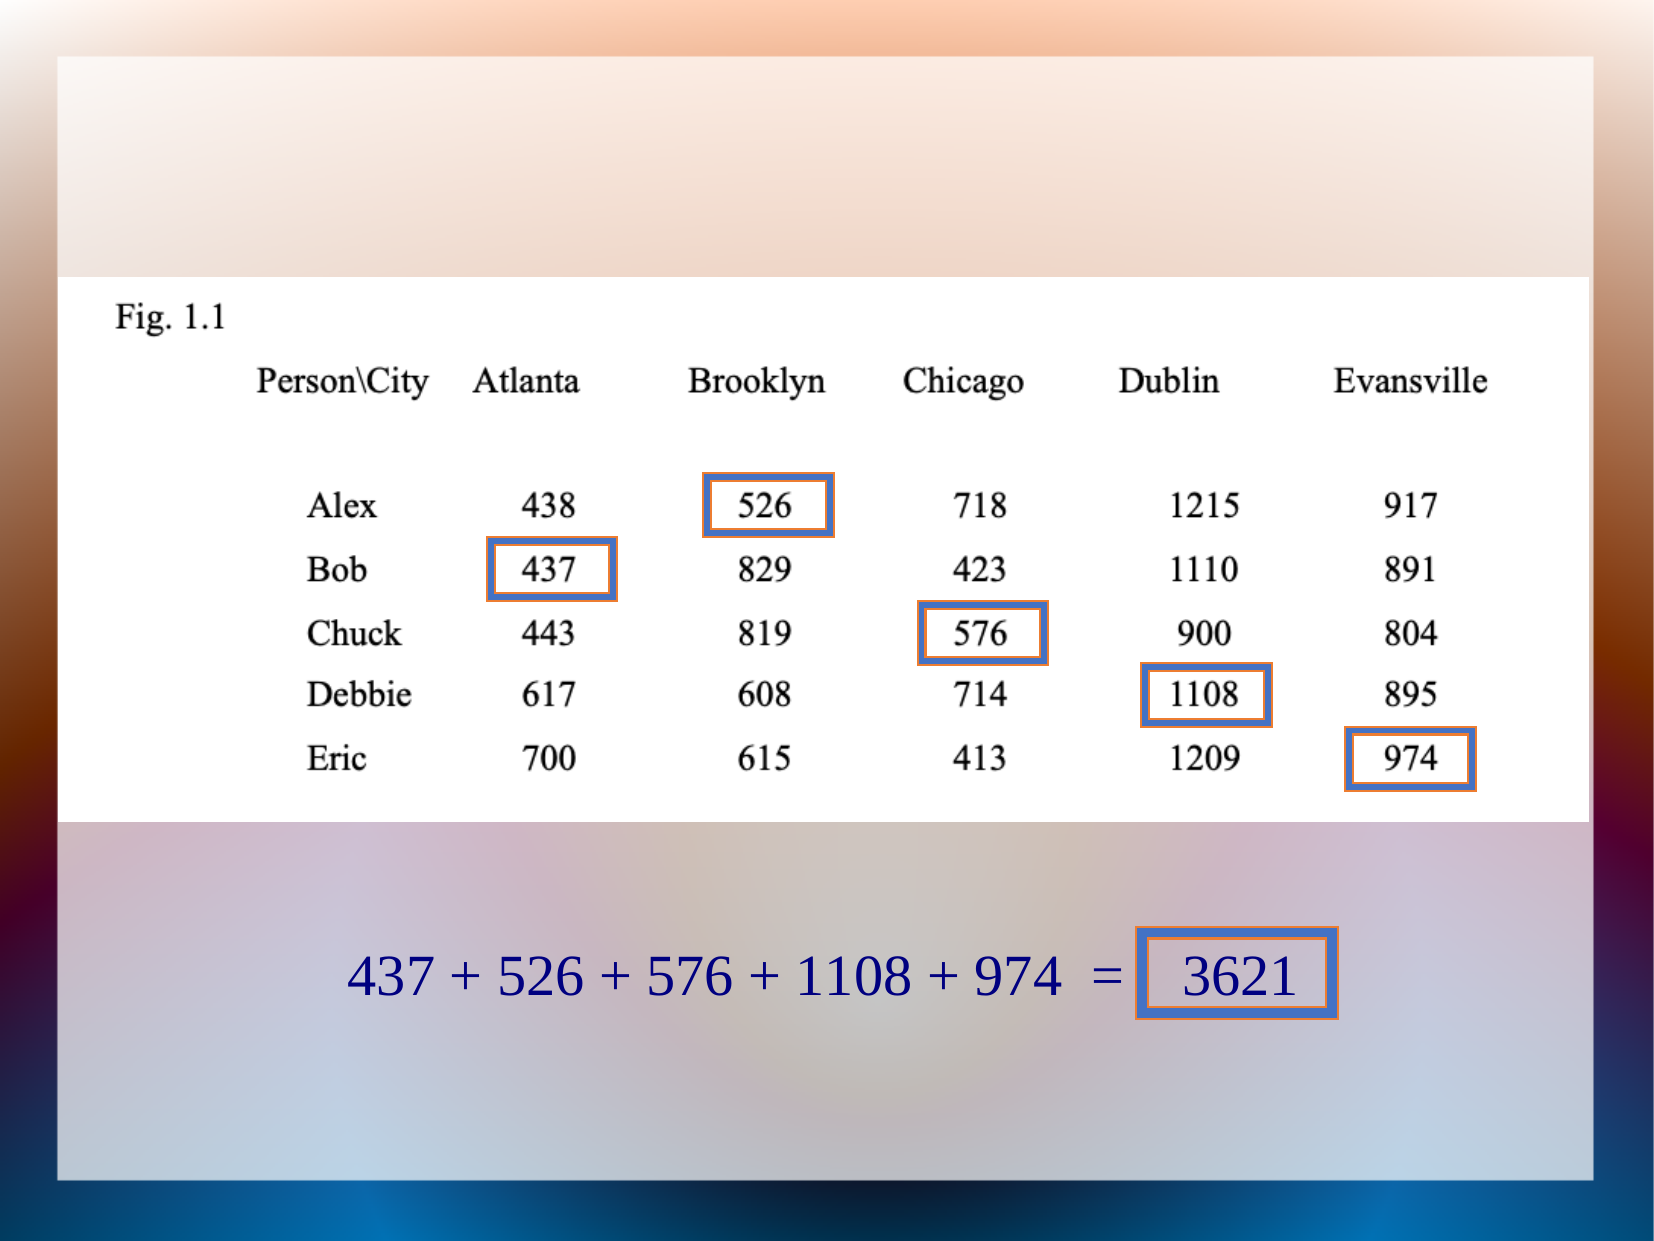

437 + 526 + 576 + 1108 + 974 = 3621